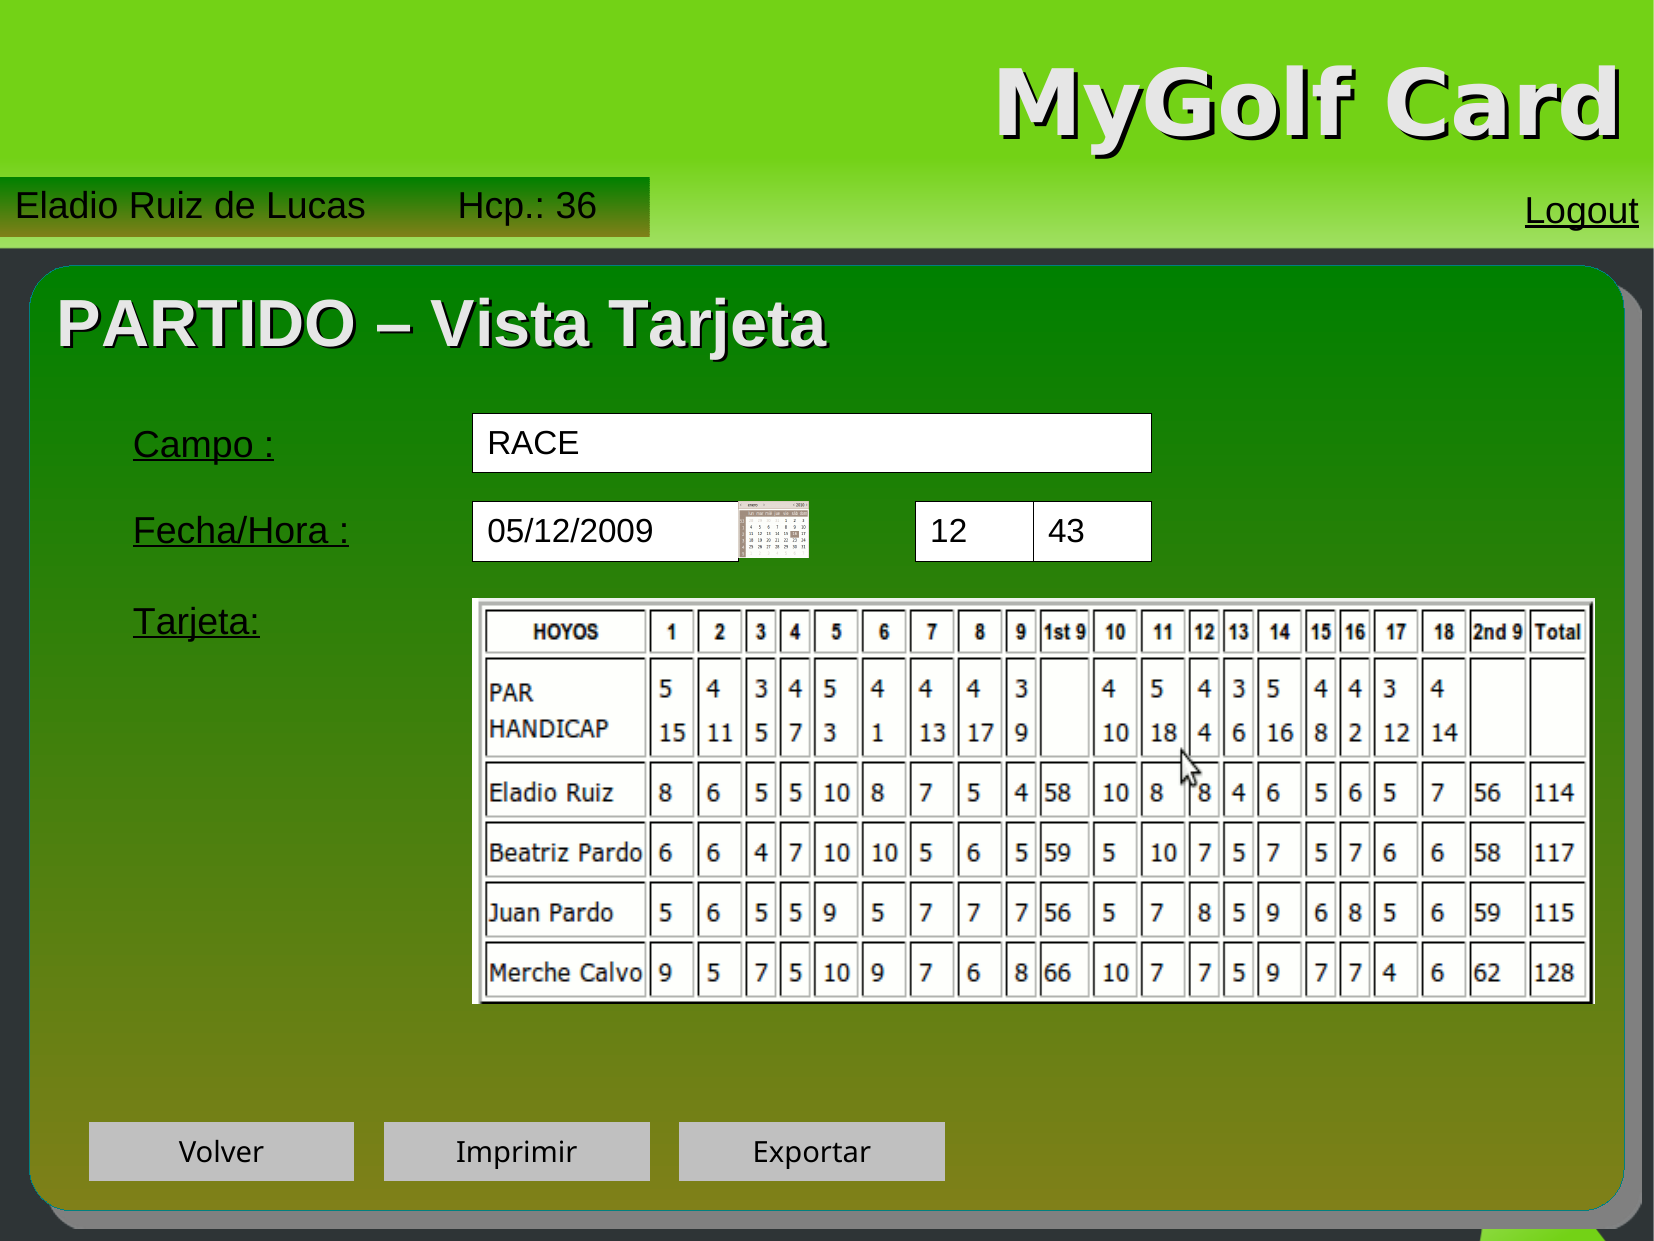

# MyGolf Card
Eladio Ruiz de Lucas		Hcp.: 36
Logout
PARTIDO – Vista Tarjeta
RACE
Campo :
Fecha/Hora :
05/12/2009
12
43
Tarjeta: